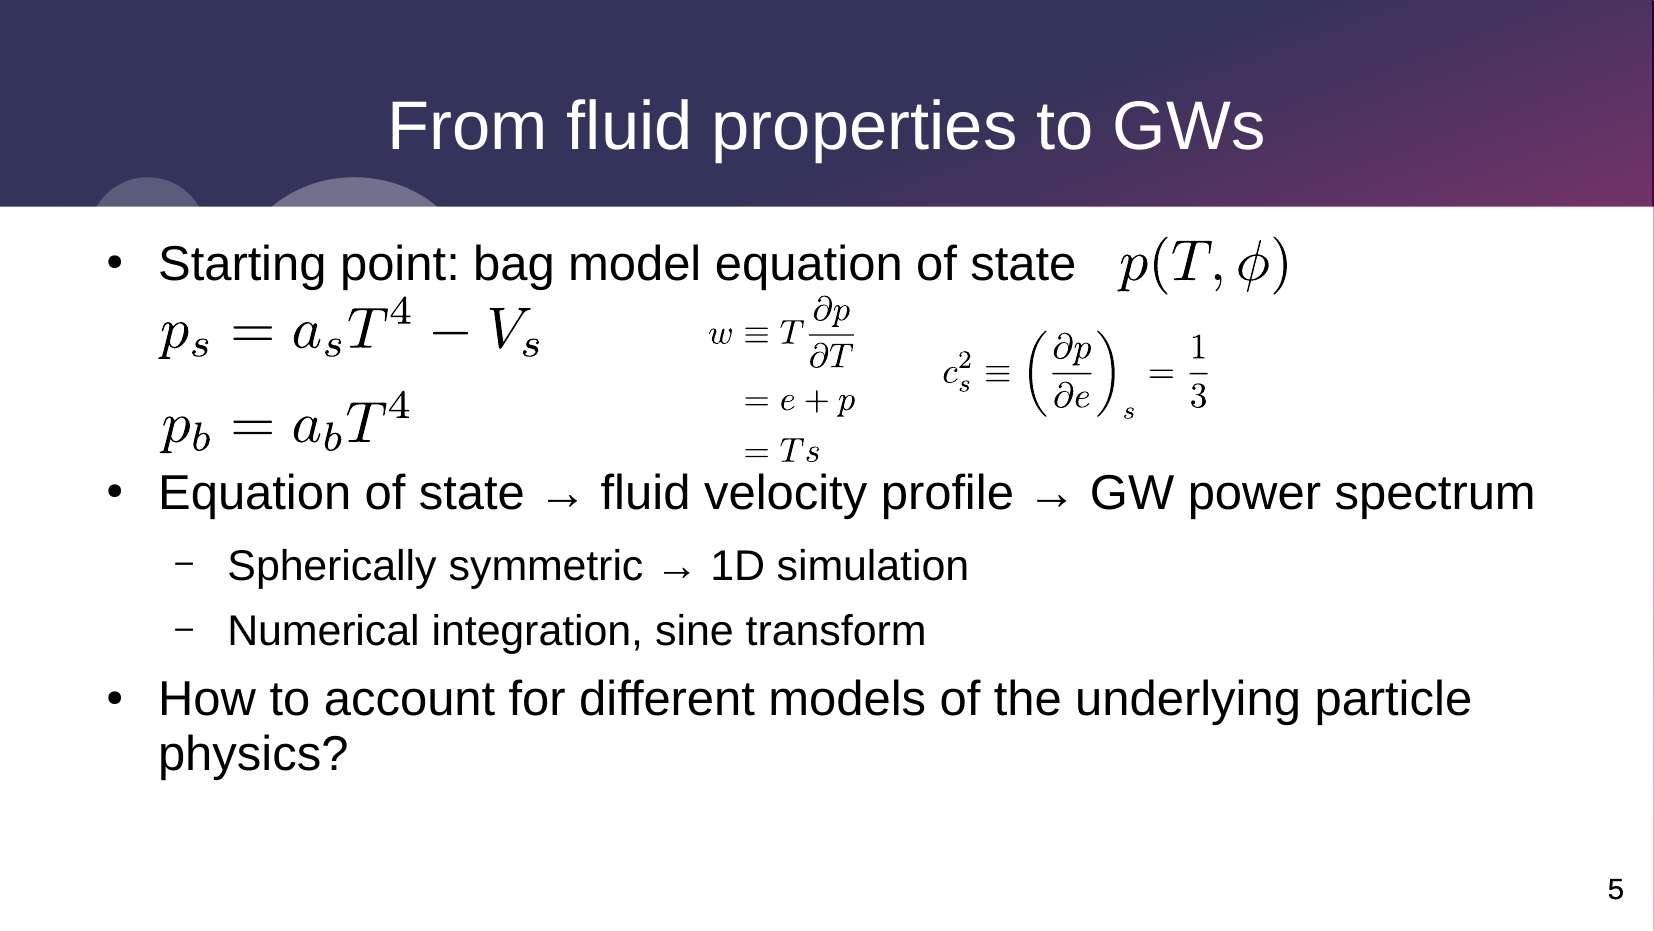

# From fluid properties to GWs
Starting point: bag model equation of state
Equation of state → fluid velocity profile → GW power spectrum
Spherically symmetric → 1D simulation
Numerical integration, sine transform
How to account for different models of the underlying particle physics?
5